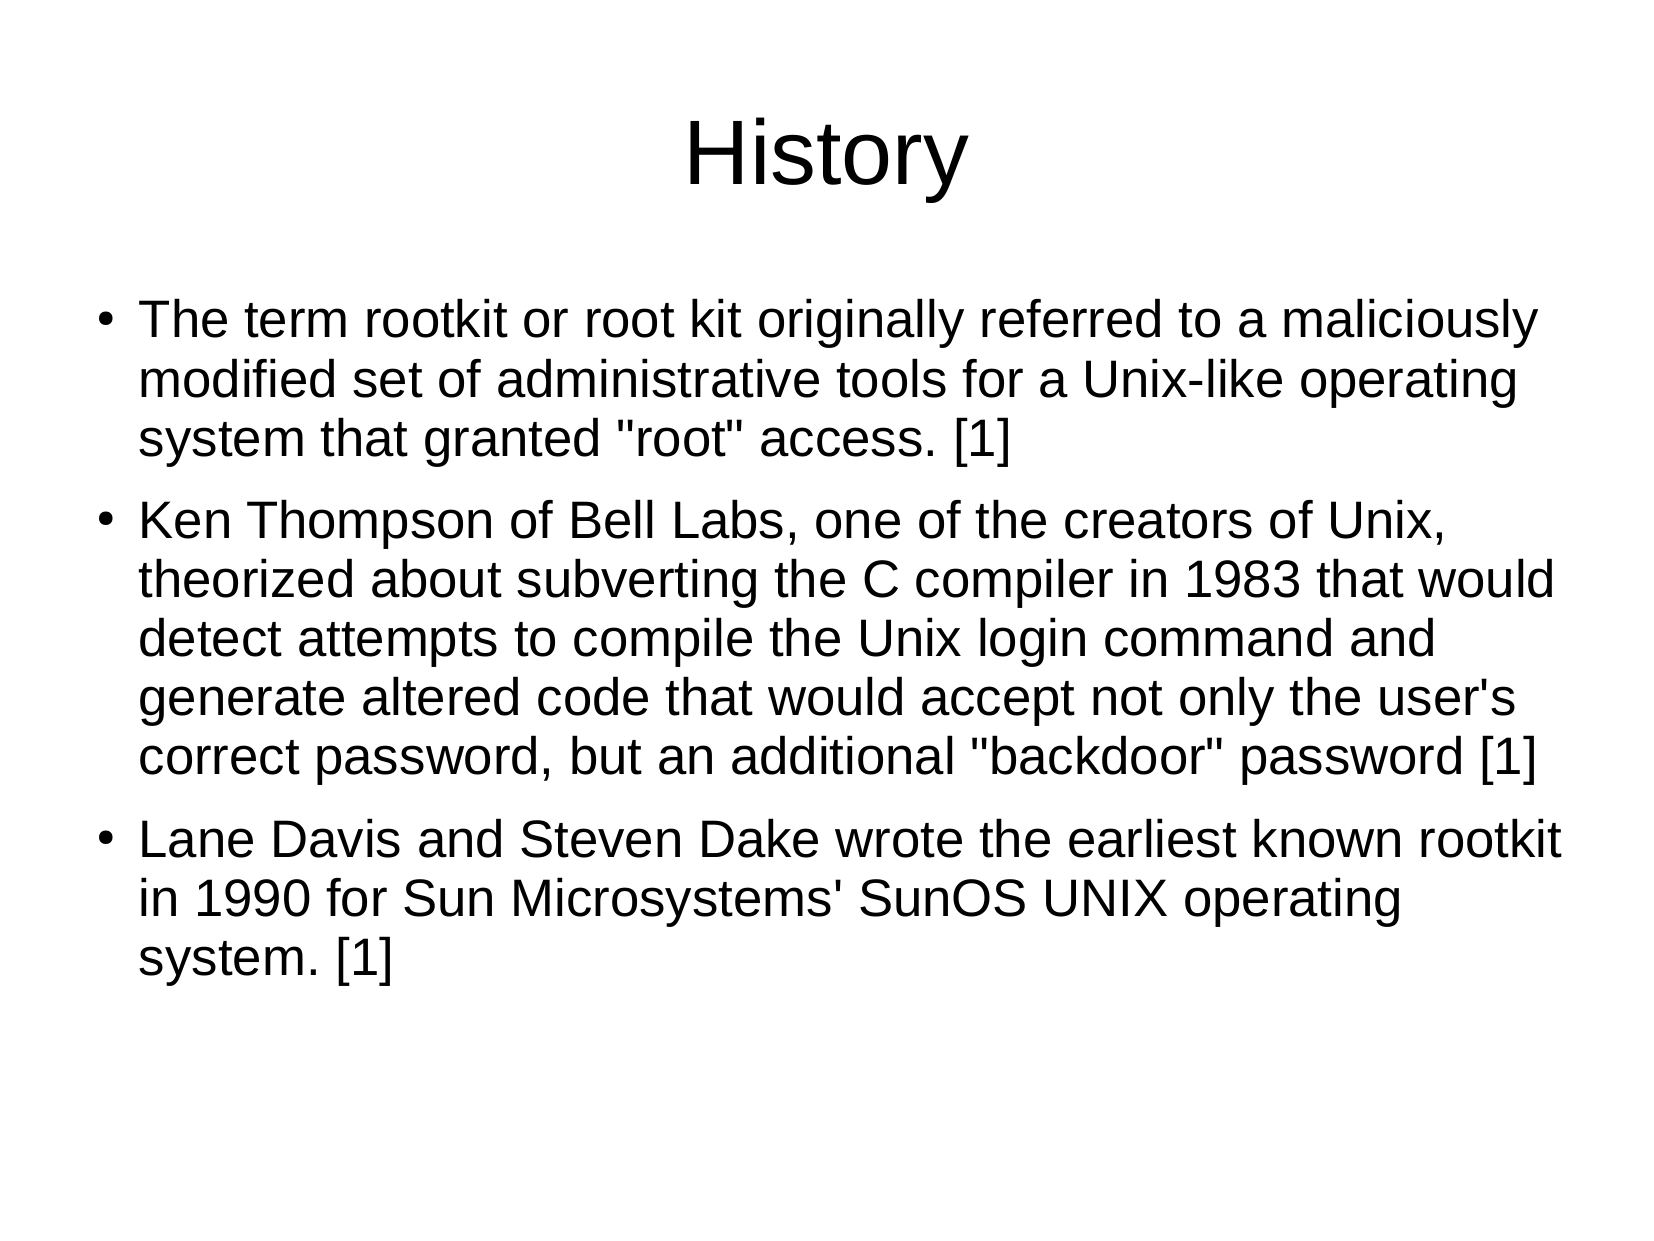

# History
The term rootkit or root kit originally referred to a maliciously modified set of administrative tools for a Unix-like operating system that granted "root" access. [1]
Ken Thompson of Bell Labs, one of the creators of Unix, theorized about subverting the C compiler in 1983 that would detect attempts to compile the Unix login command and generate altered code that would accept not only the user's correct password, but an additional "backdoor" password [1]
Lane Davis and Steven Dake wrote the earliest known rootkit in 1990 for Sun Microsystems' SunOS UNIX operating system. [1]